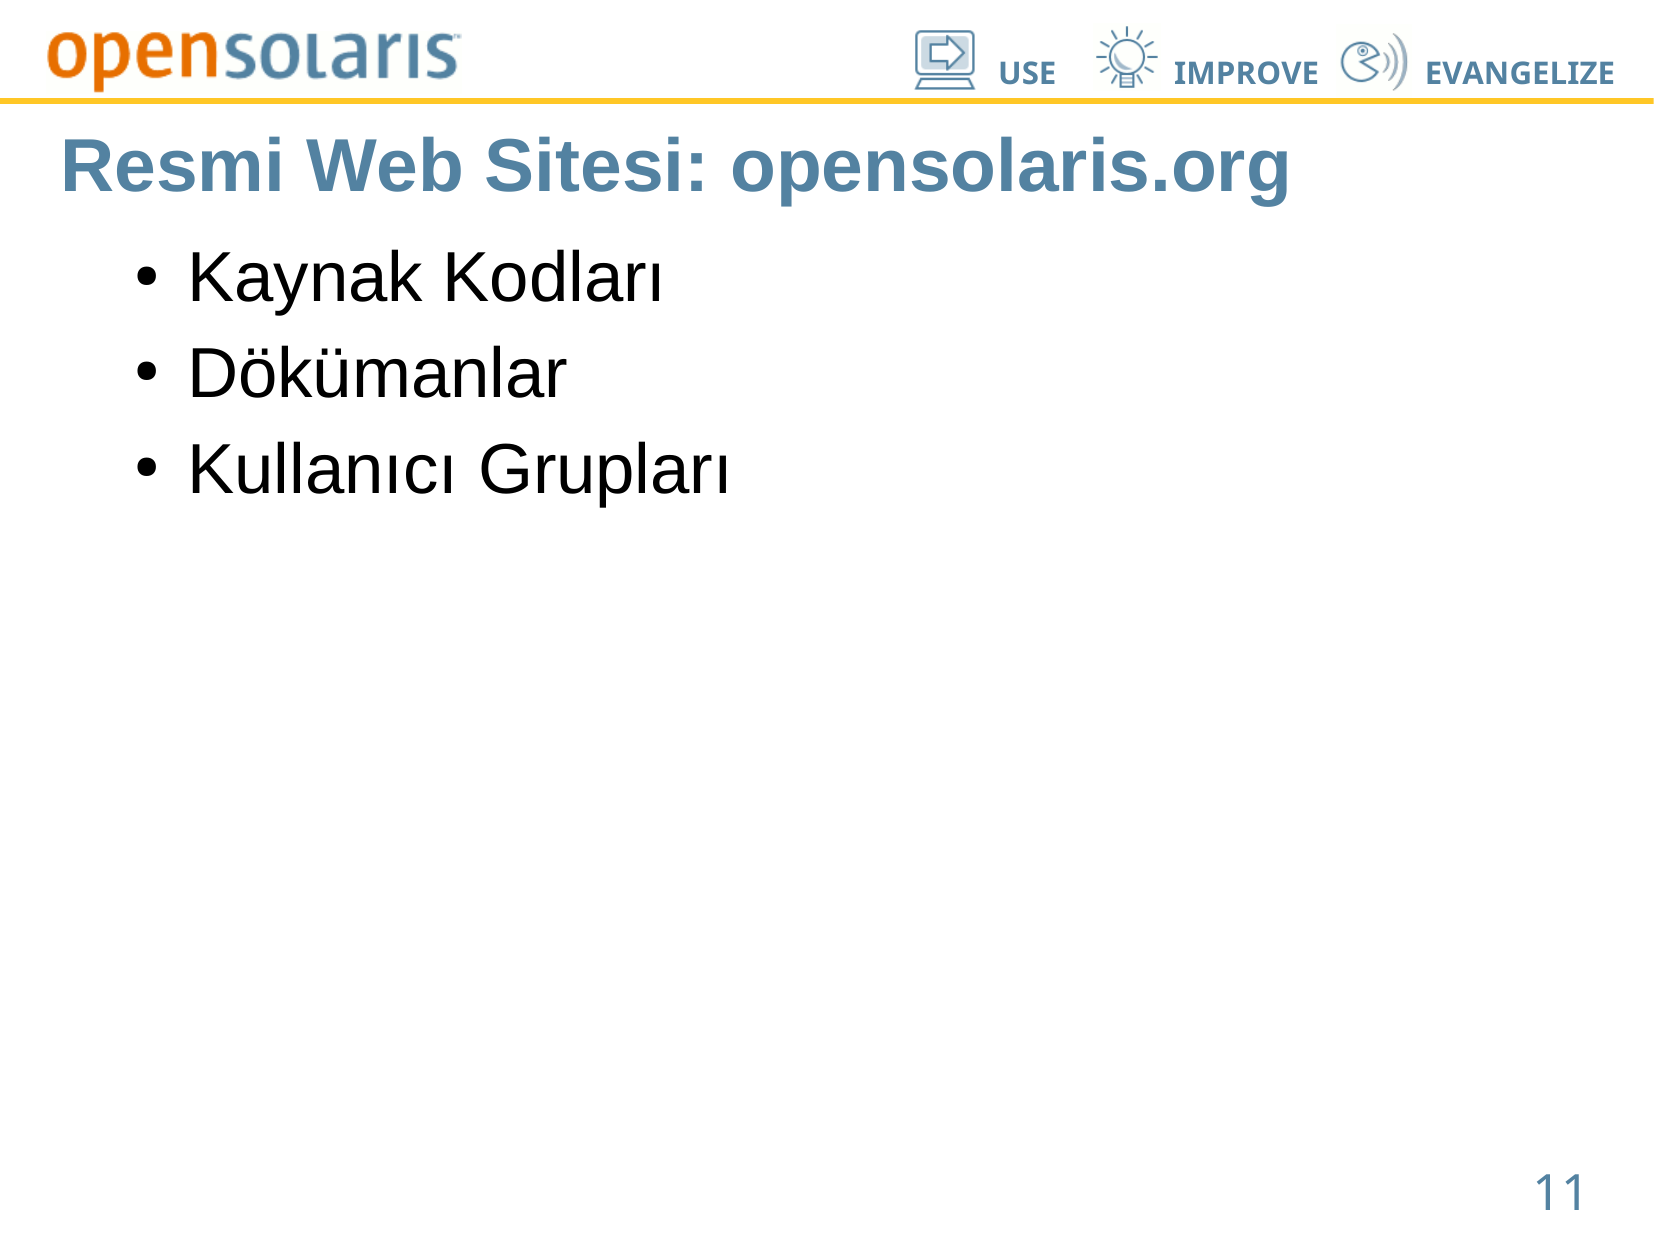

# Resmi Web Sitesi: opensolaris.org
Kaynak Kodları
Dökümanlar
Kullanıcı Grupları